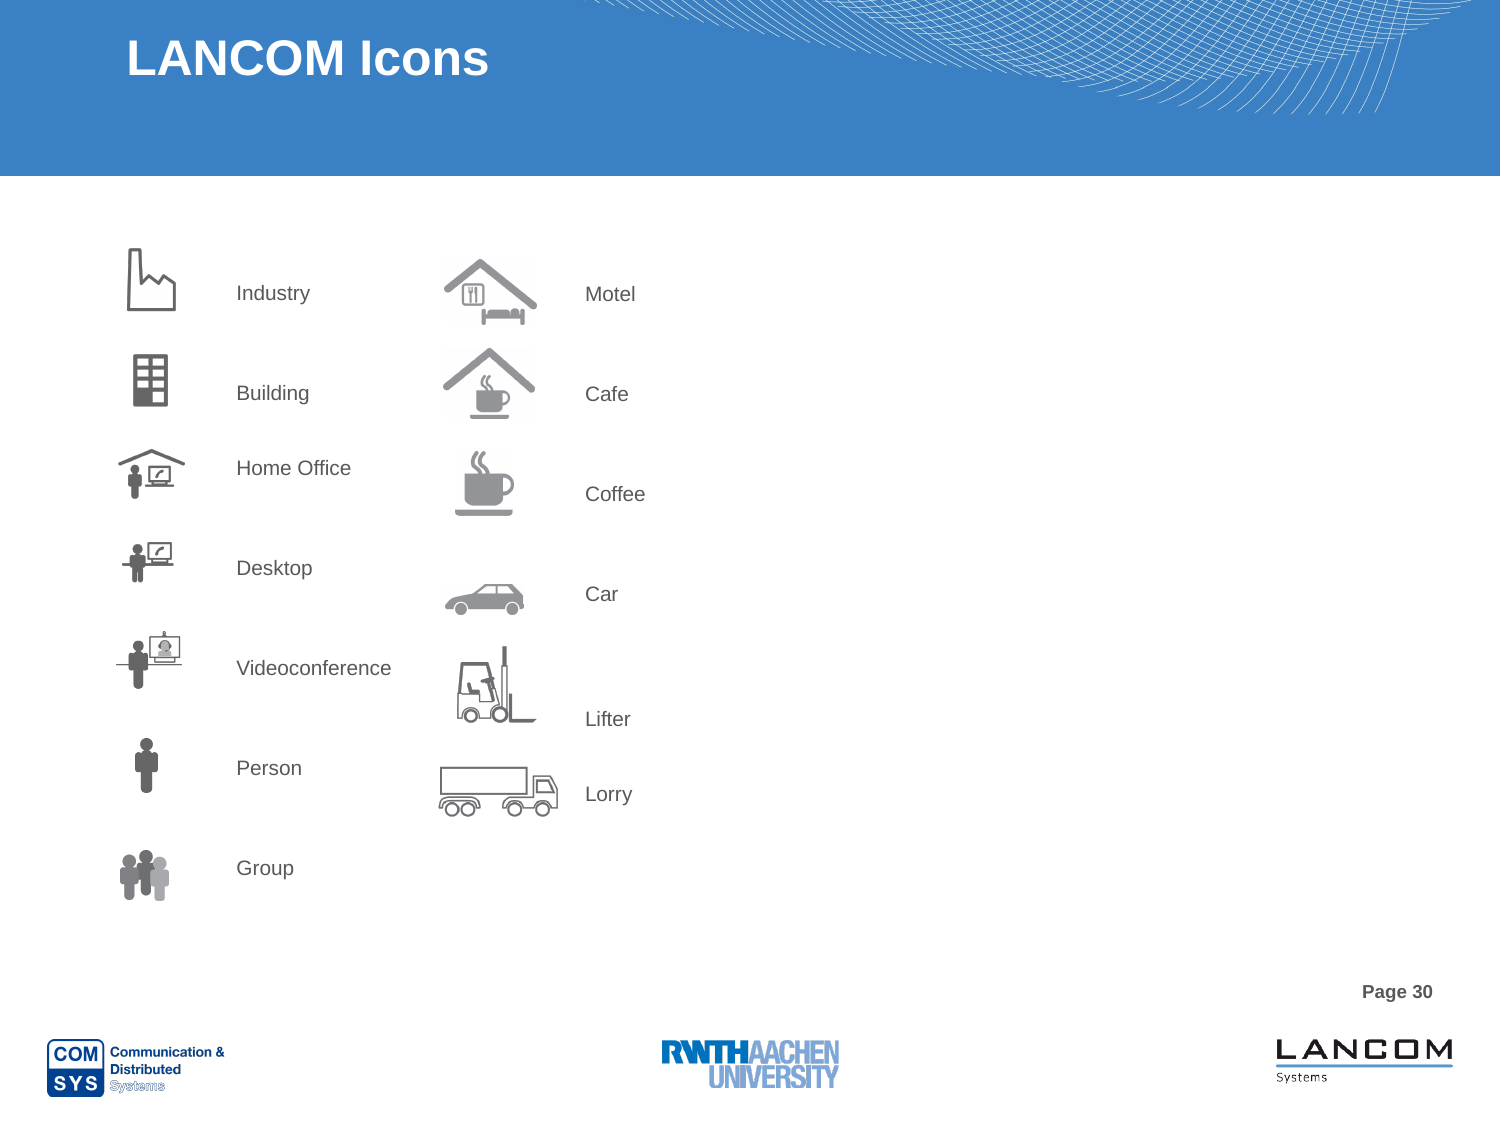

# LANCOM Icons
Industry
Building
Home Office
Desktop
Videoconference
Person
Group
Motel
Cafe
Coffee
Car
Lifter
Lorry